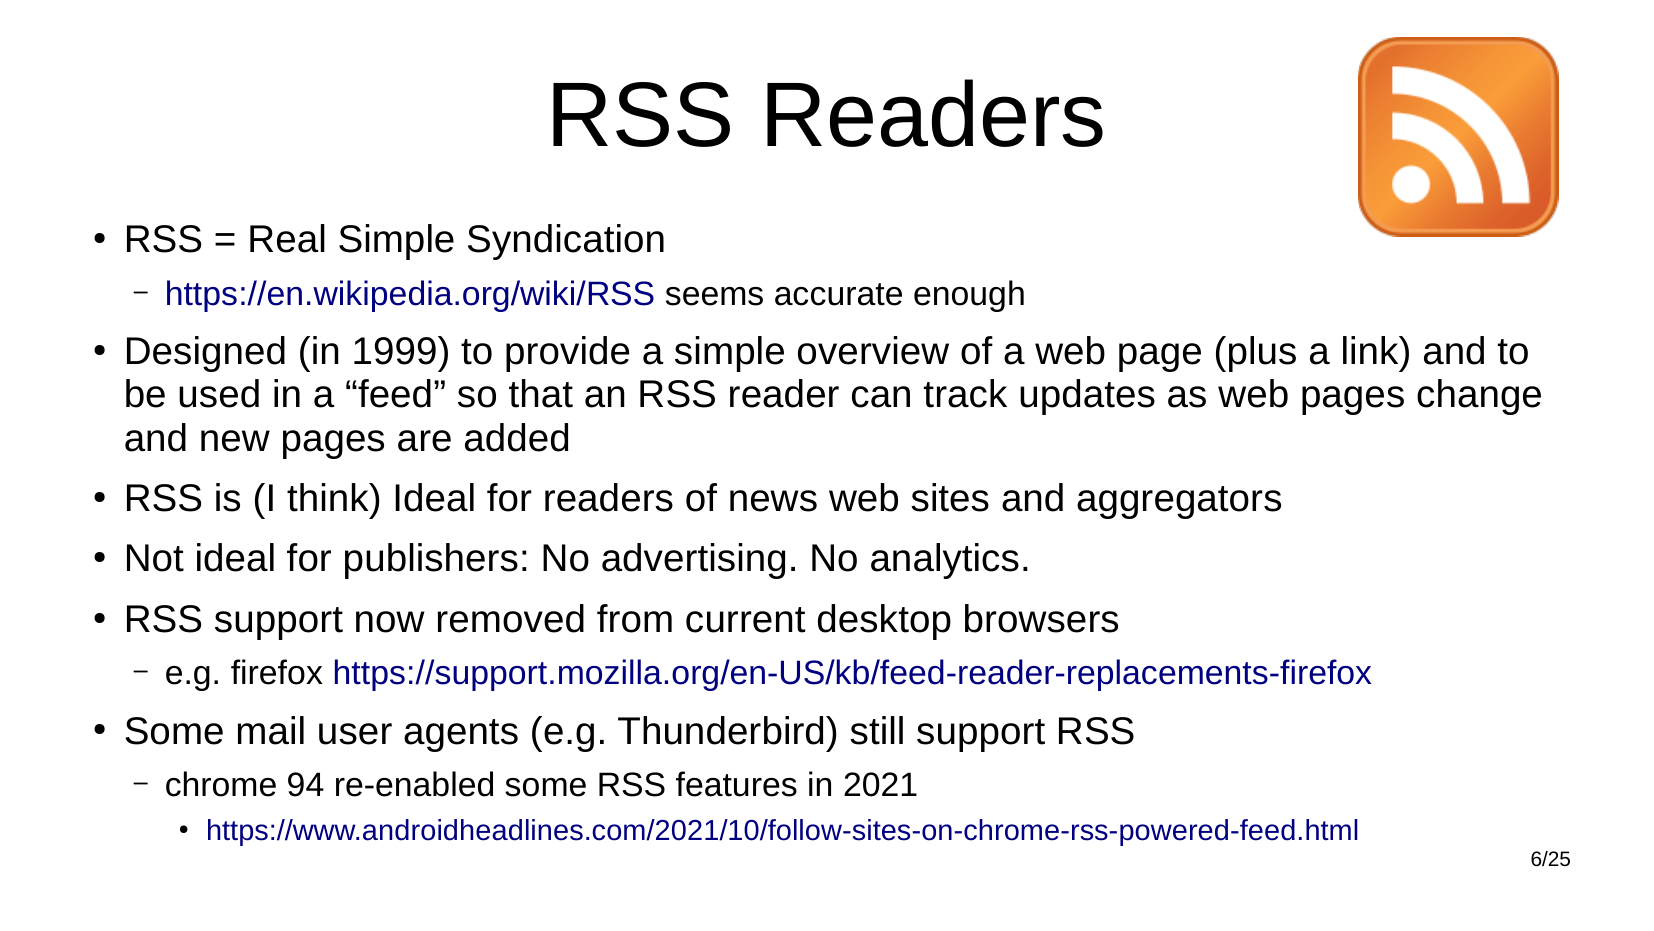

# RSS Readers
RSS = Real Simple Syndication
https://en.wikipedia.org/wiki/RSS seems accurate enough
Designed (in 1999) to provide a simple overview of a web page (plus a link) and to be used in a “feed” so that an RSS reader can track updates as web pages change and new pages are added
RSS is (I think) Ideal for readers of news web sites and aggregators
Not ideal for publishers: No advertising. No analytics.
RSS support now removed from current desktop browsers
e.g. firefox https://support.mozilla.org/en-US/kb/feed-reader-replacements-firefox
Some mail user agents (e.g. Thunderbird) still support RSS
chrome 94 re-enabled some RSS features in 2021
https://www.androidheadlines.com/2021/10/follow-sites-on-chrome-rss-powered-feed.html
6